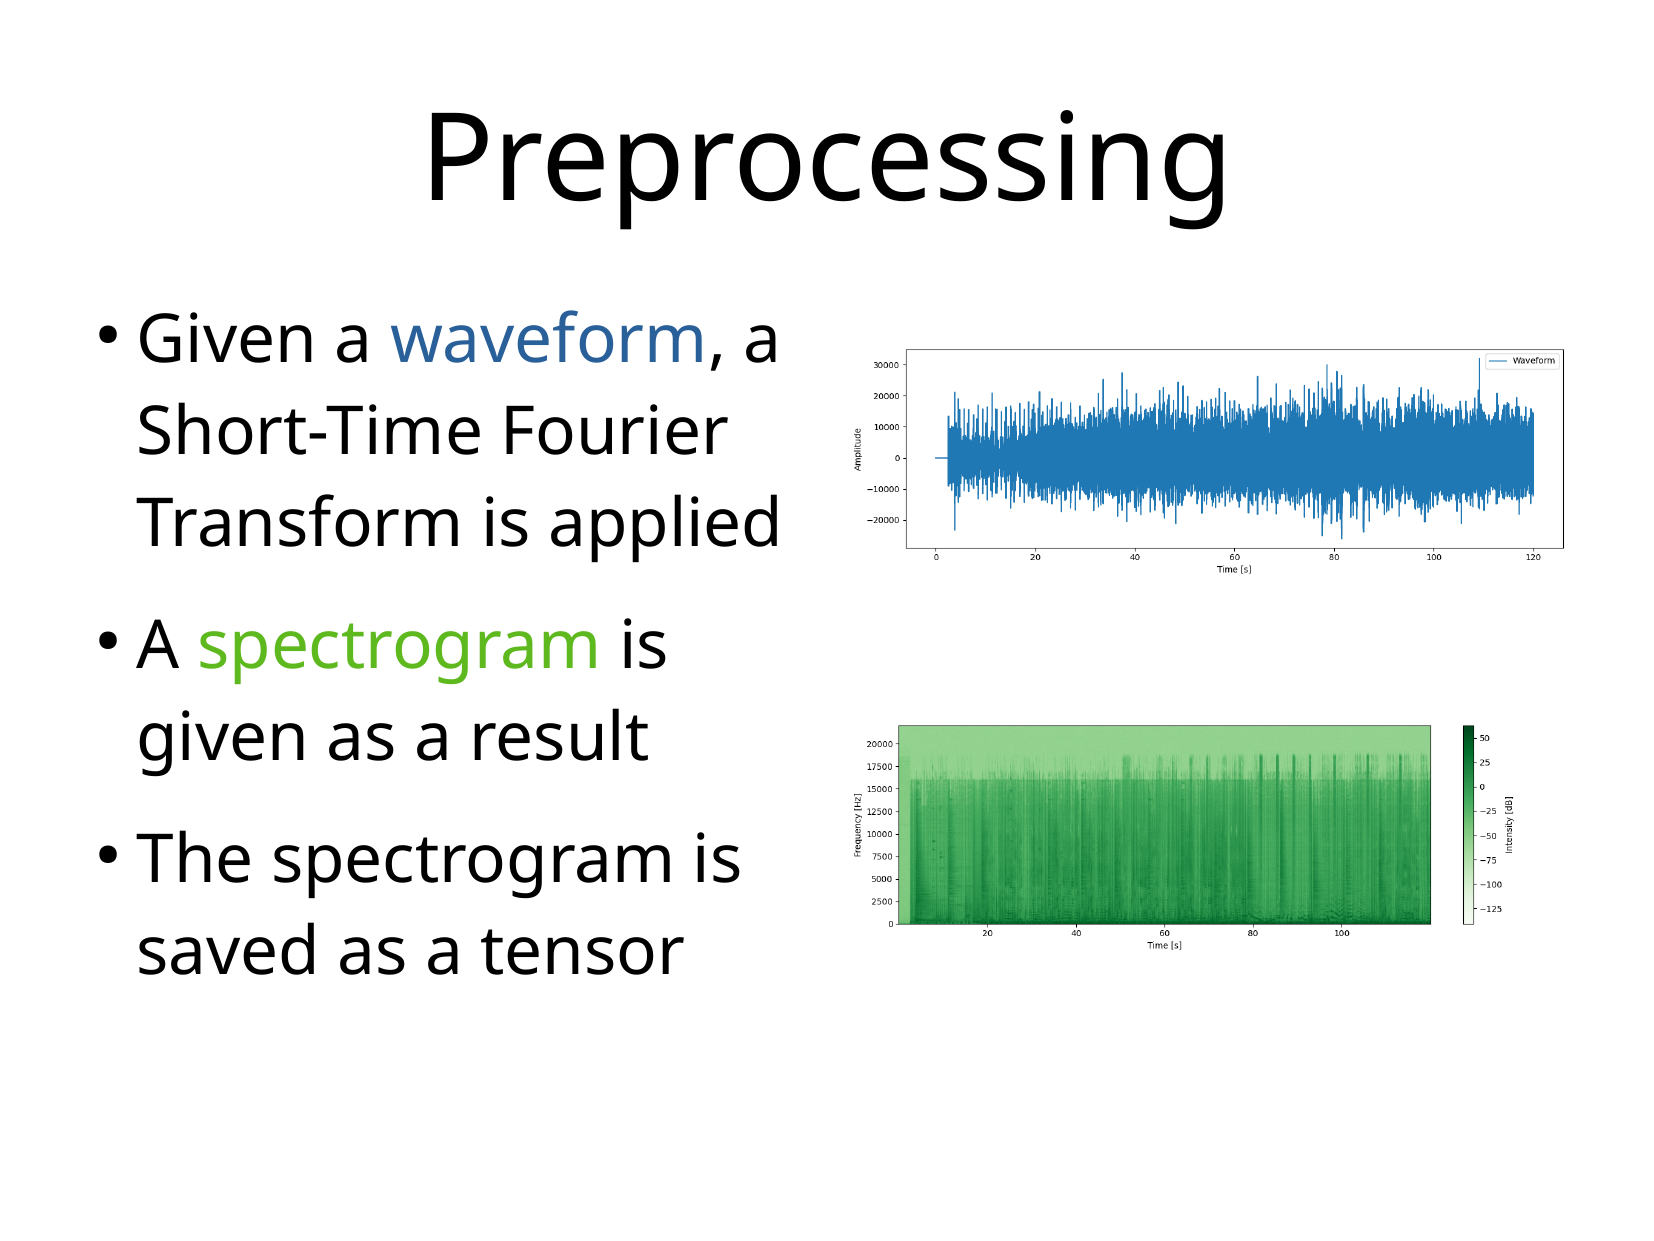

# Preprocessing
Given a waveform, a Short-Time Fourier Transform is applied
A spectrogram is given as a result
The spectrogram is saved as a tensor